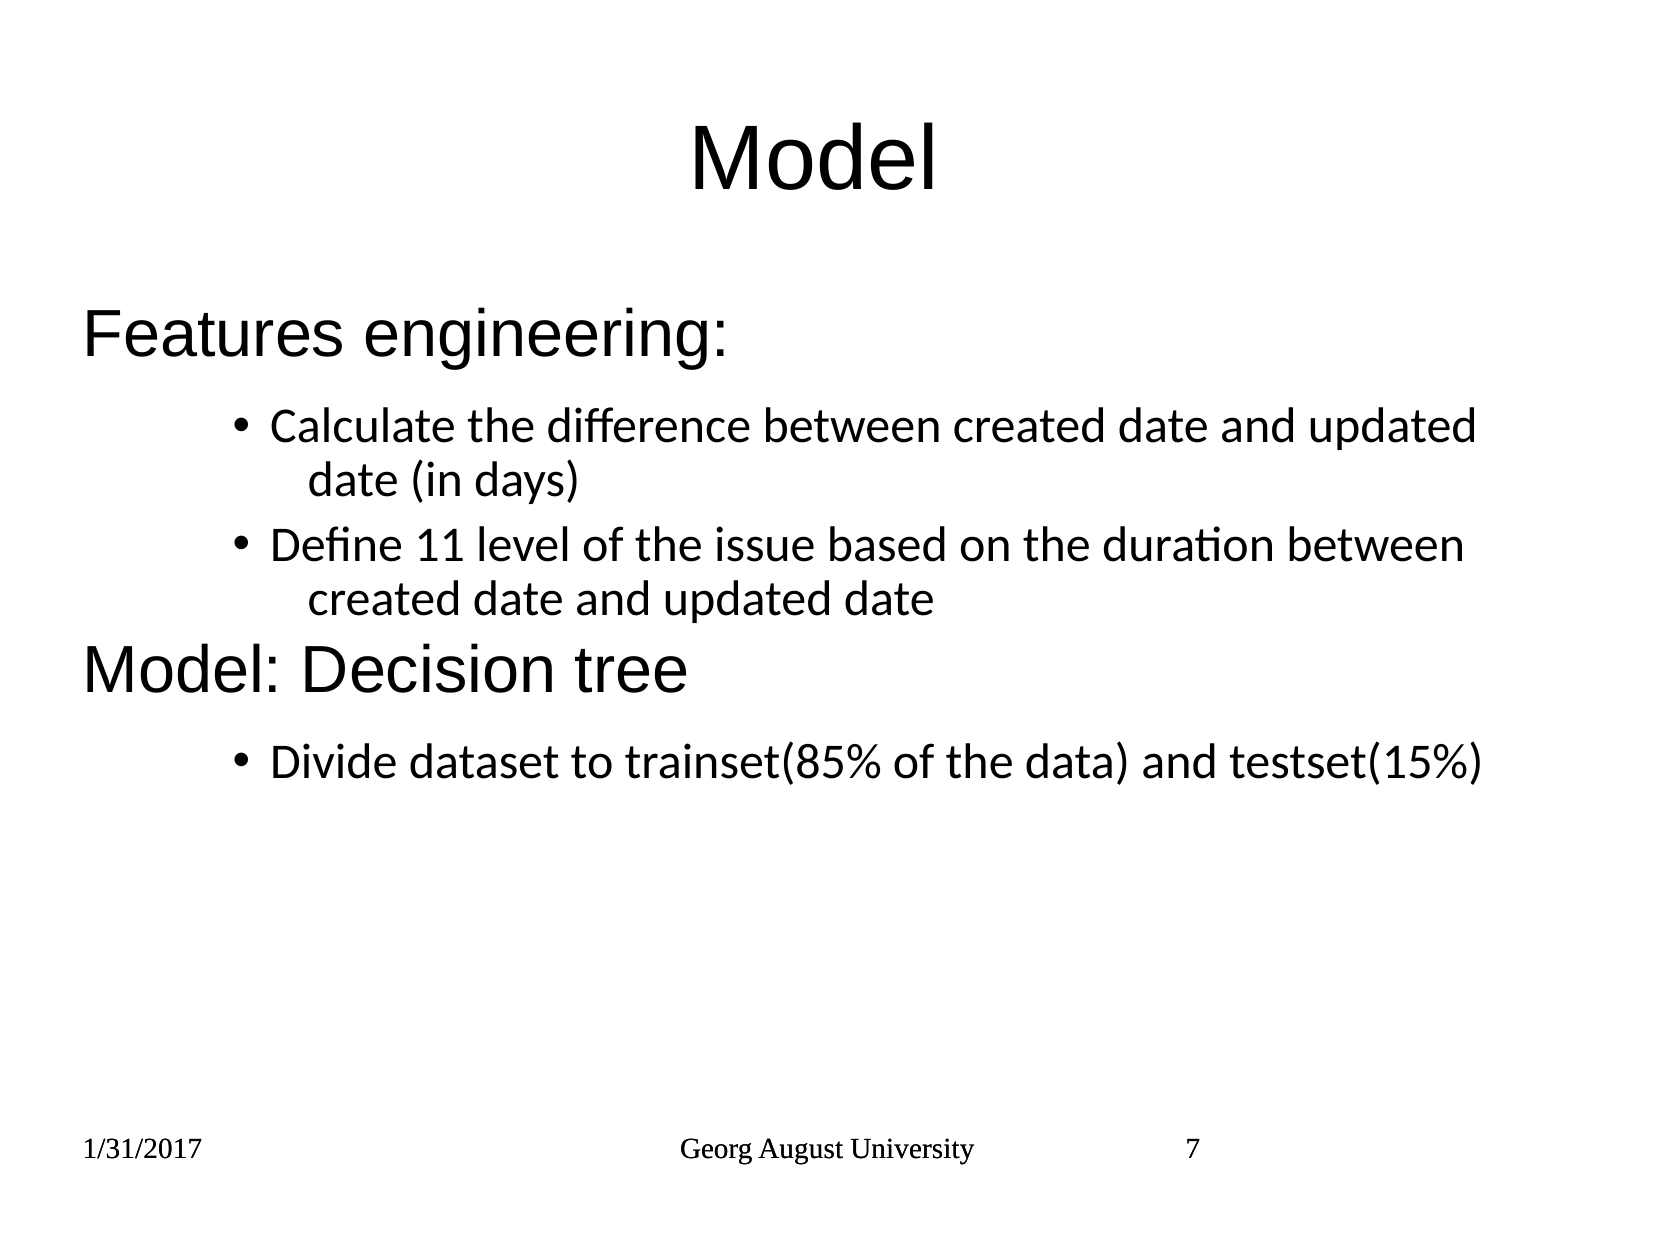

# Model
Features engineering:
Calculate the difference between created date and updated date (in days)
Define 11 level of the issue based on the duration between created date and updated date
Model: Decision tree
Divide dataset to trainset(85% of the data) and testset(15%)
1/31/2017
1/31/2017
Georg August University
Georg August University